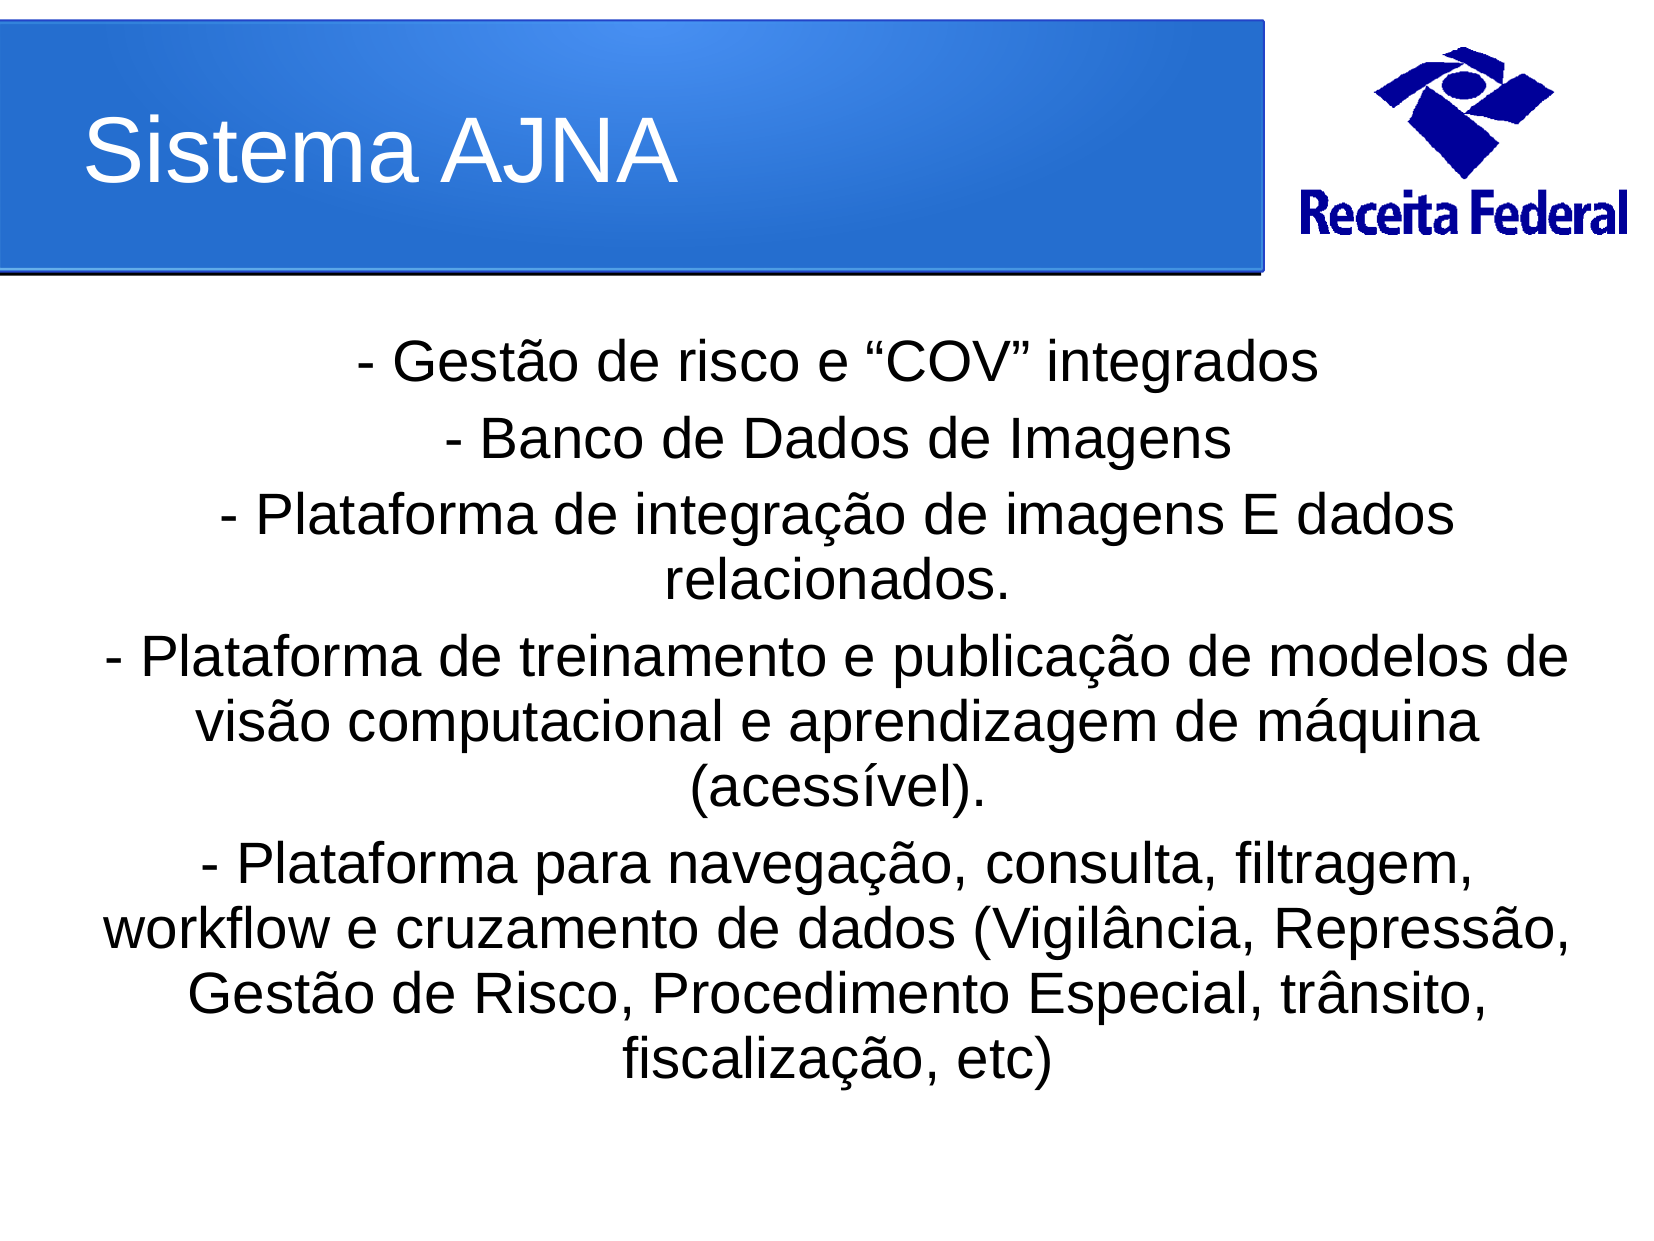

# Sistema AJNA
- Gestão de risco e “COV” integrados
- Banco de Dados de Imagens
- Plataforma de integração de imagens E dados relacionados.
- Plataforma de treinamento e publicação de modelos de visão computacional e aprendizagem de máquina (acessível).
- Plataforma para navegação, consulta, filtragem, workflow e cruzamento de dados (Vigilância, Repressão, Gestão de Risco, Procedimento Especial, trânsito, fiscalização, etc)